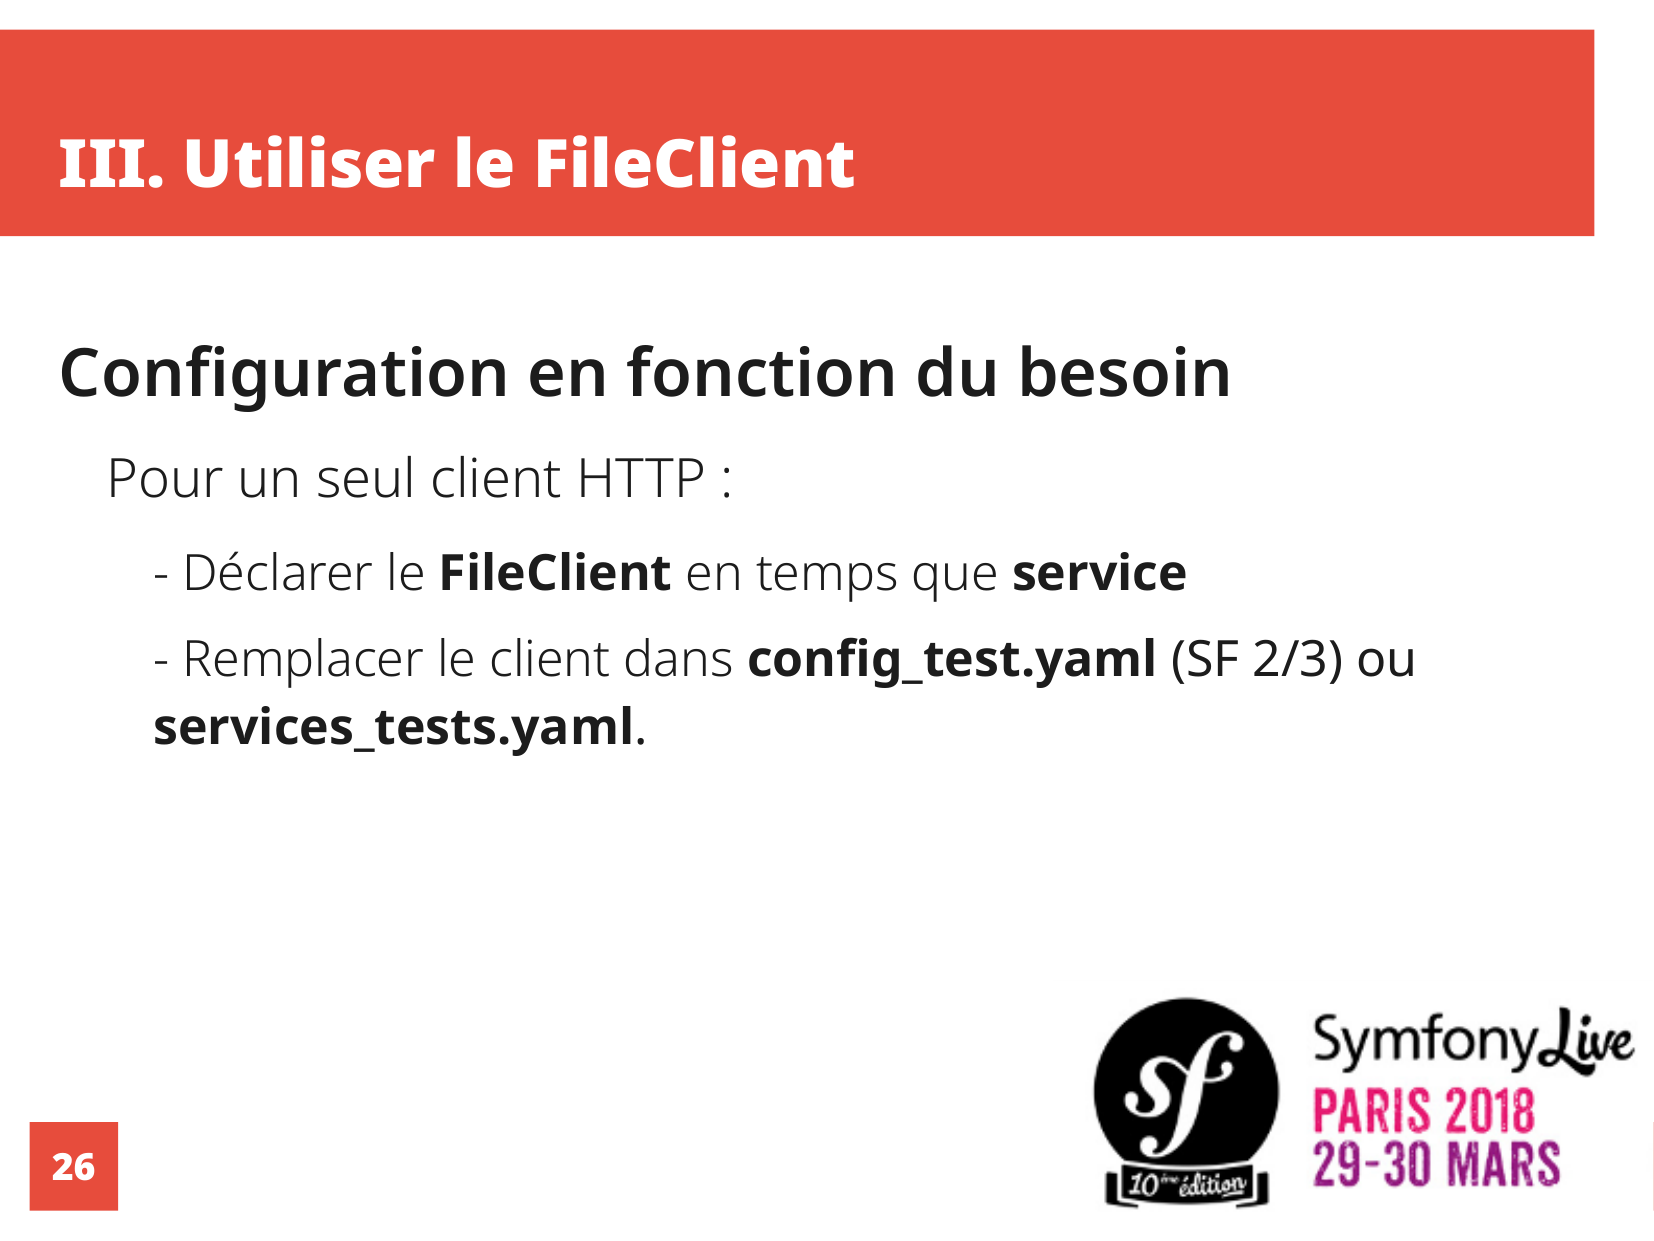

# III. Utiliser le FileClient
Configuration en fonction du besoin
Pour un seul client HTTP :
- Déclarer le FileClient en temps que service
- Remplacer le client dans config_test.yaml (SF 2/3) ou services_tests.yaml.
26